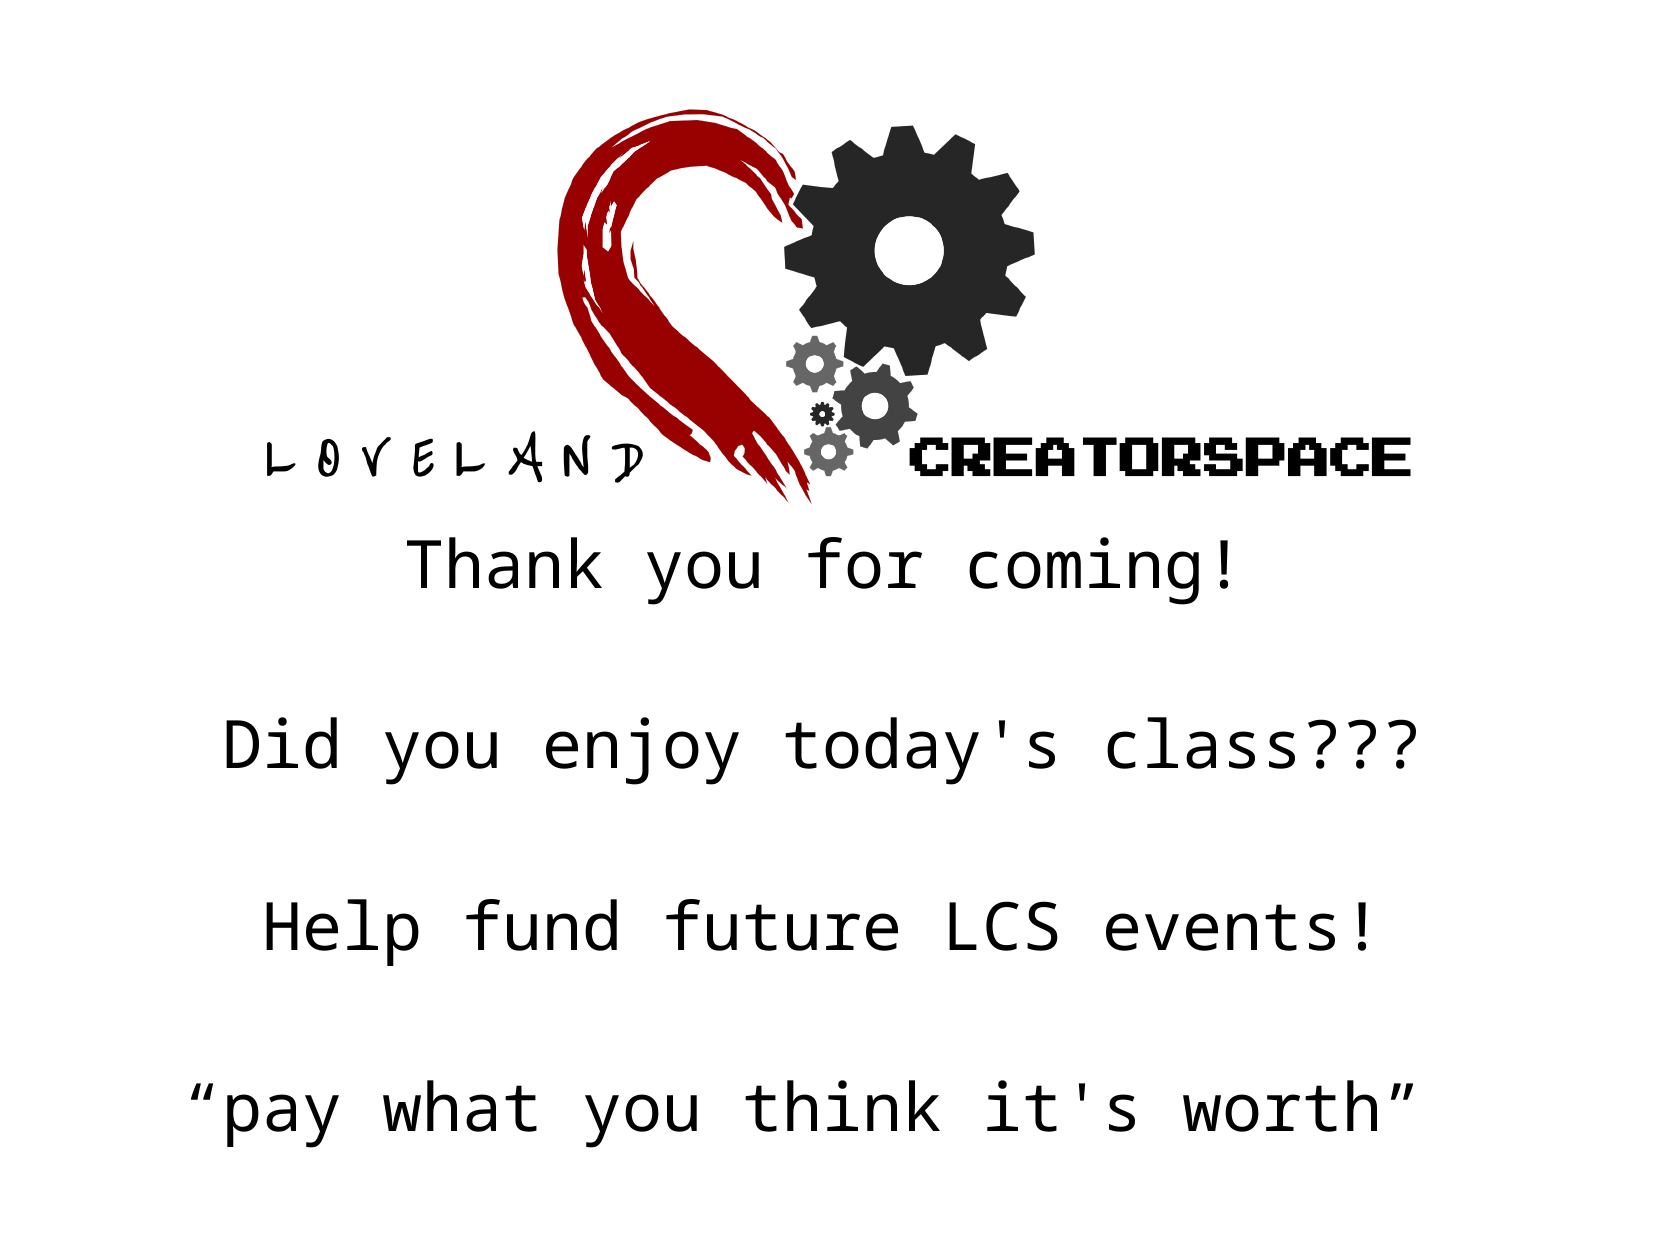

Thank you for coming!
Did you enjoy today's class???
Help fund future LCS events!
“pay what you think it's worth”